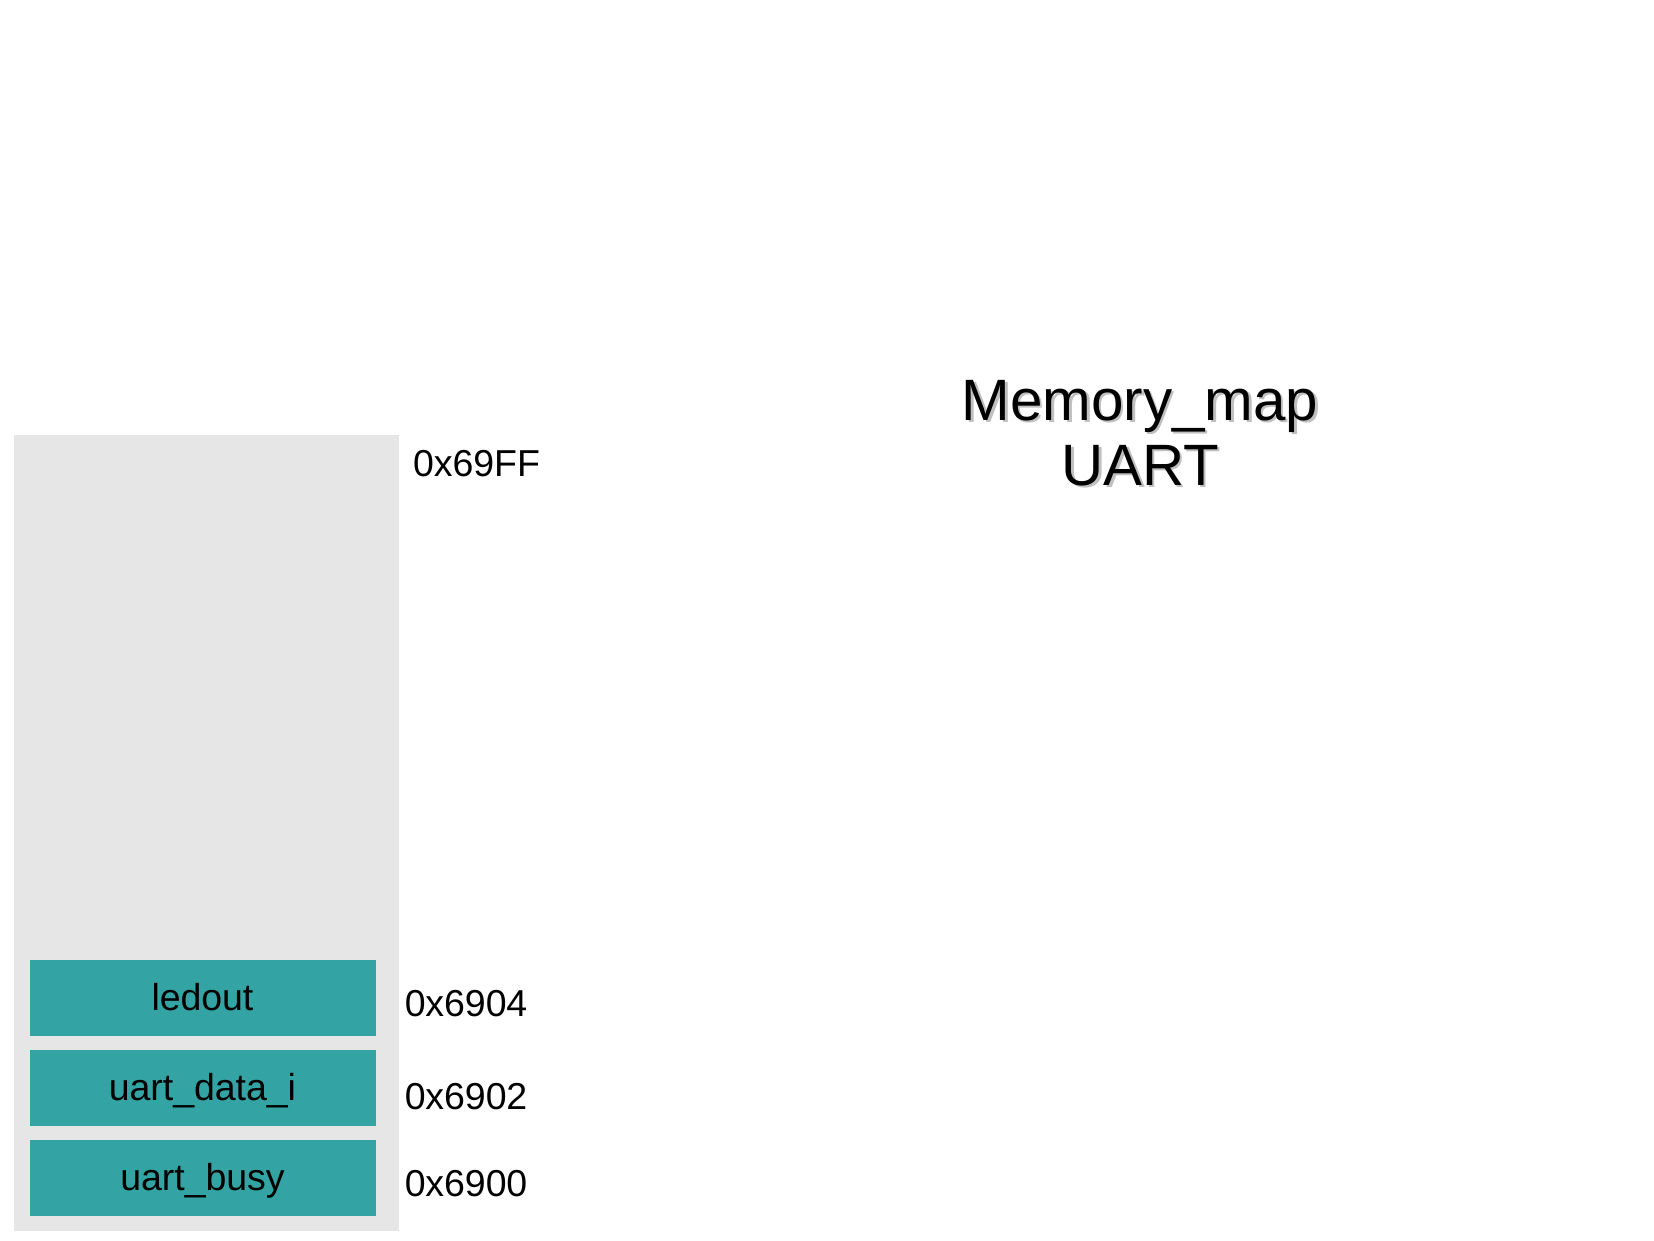

Memory_map
UART
0x69FF
ledout
0x6904
uart_data_i
0x6902
uart_busy
0x6900